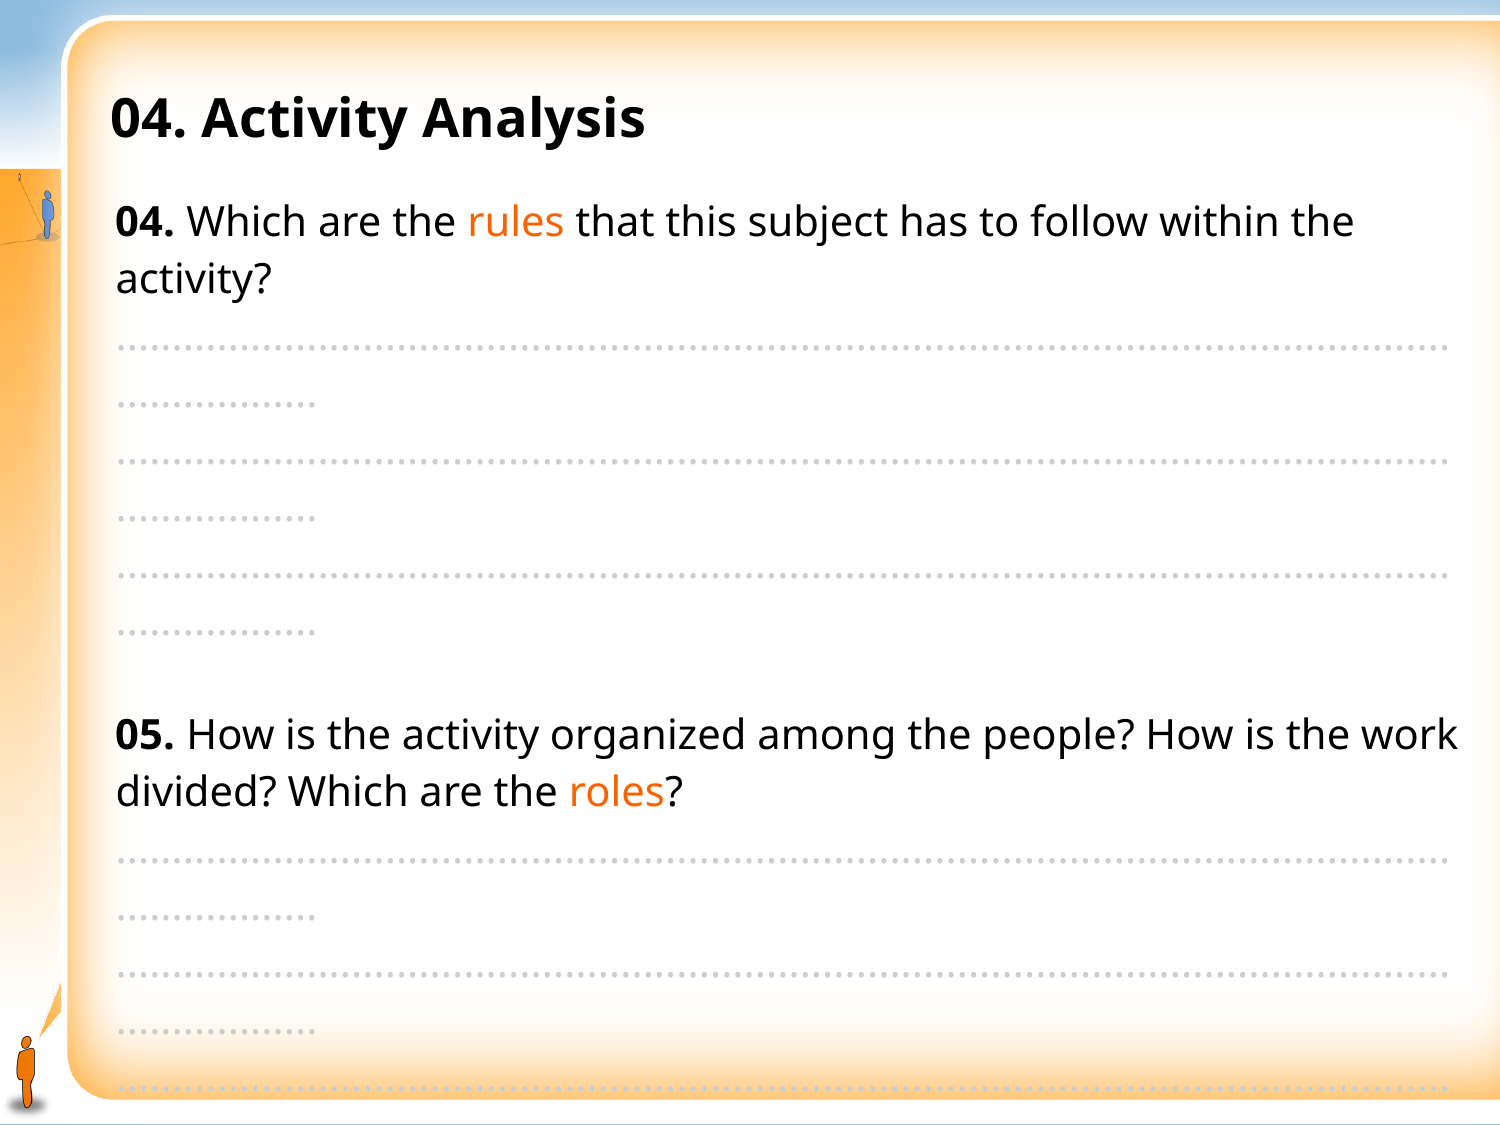

# 04. Activity Analysis
04. Which are the rules that this subject has to follow within the activity?
.........................................................................................................................................
.........................................................................................................................................
.........................................................................................................................................
05. How is the activity organized among the people? How is the work divided? Which are the roles?
.........................................................................................................................................
.........................................................................................................................................
.........................................................................................................................................
06. Which are the artifacts (materials, tools, communications, knowledge) that are needed in order to run the activity?
.........................................................................................................................................
.........................................................................................................................................
.........................................................................................................................................